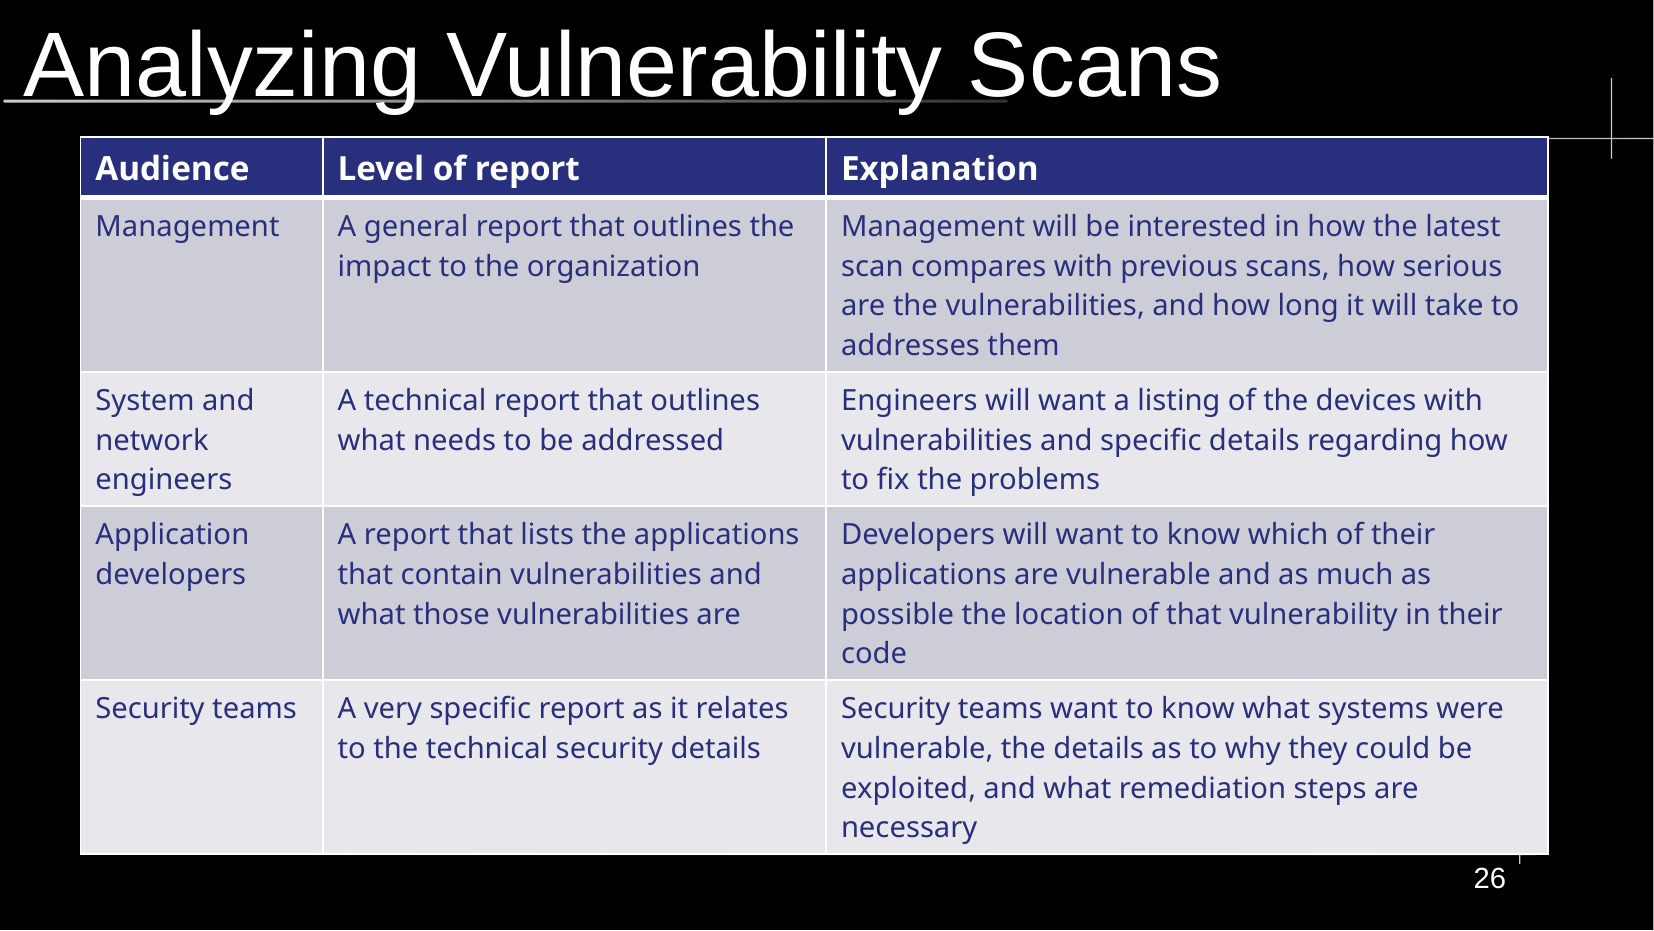

# Analyzing Vulnerability Scans
| Audience | Level of report | Explanation |
| --- | --- | --- |
| Management | A general report that outlines the impact to the organization | Management will be interested in how the latest scan compares with previous scans, how serious are the vulnerabilities, and how long it will take to addresses them |
| System and network engineers | A technical report that outlines what needs to be addressed | Engineers will want a listing of the devices with vulnerabilities and specific details regarding how to fix the problems |
| Application developers | A report that lists the applications that contain vulnerabilities and what those vulnerabilities are | Developers will want to know which of their applications are vulnerable and as much as possible the location of that vulnerability in their code |
| Security teams | A very specific report as it relates to the technical security details | Security teams want to know what systems were vulnerable, the details as to why they could be exploited, and what remediation steps are necessary |
26